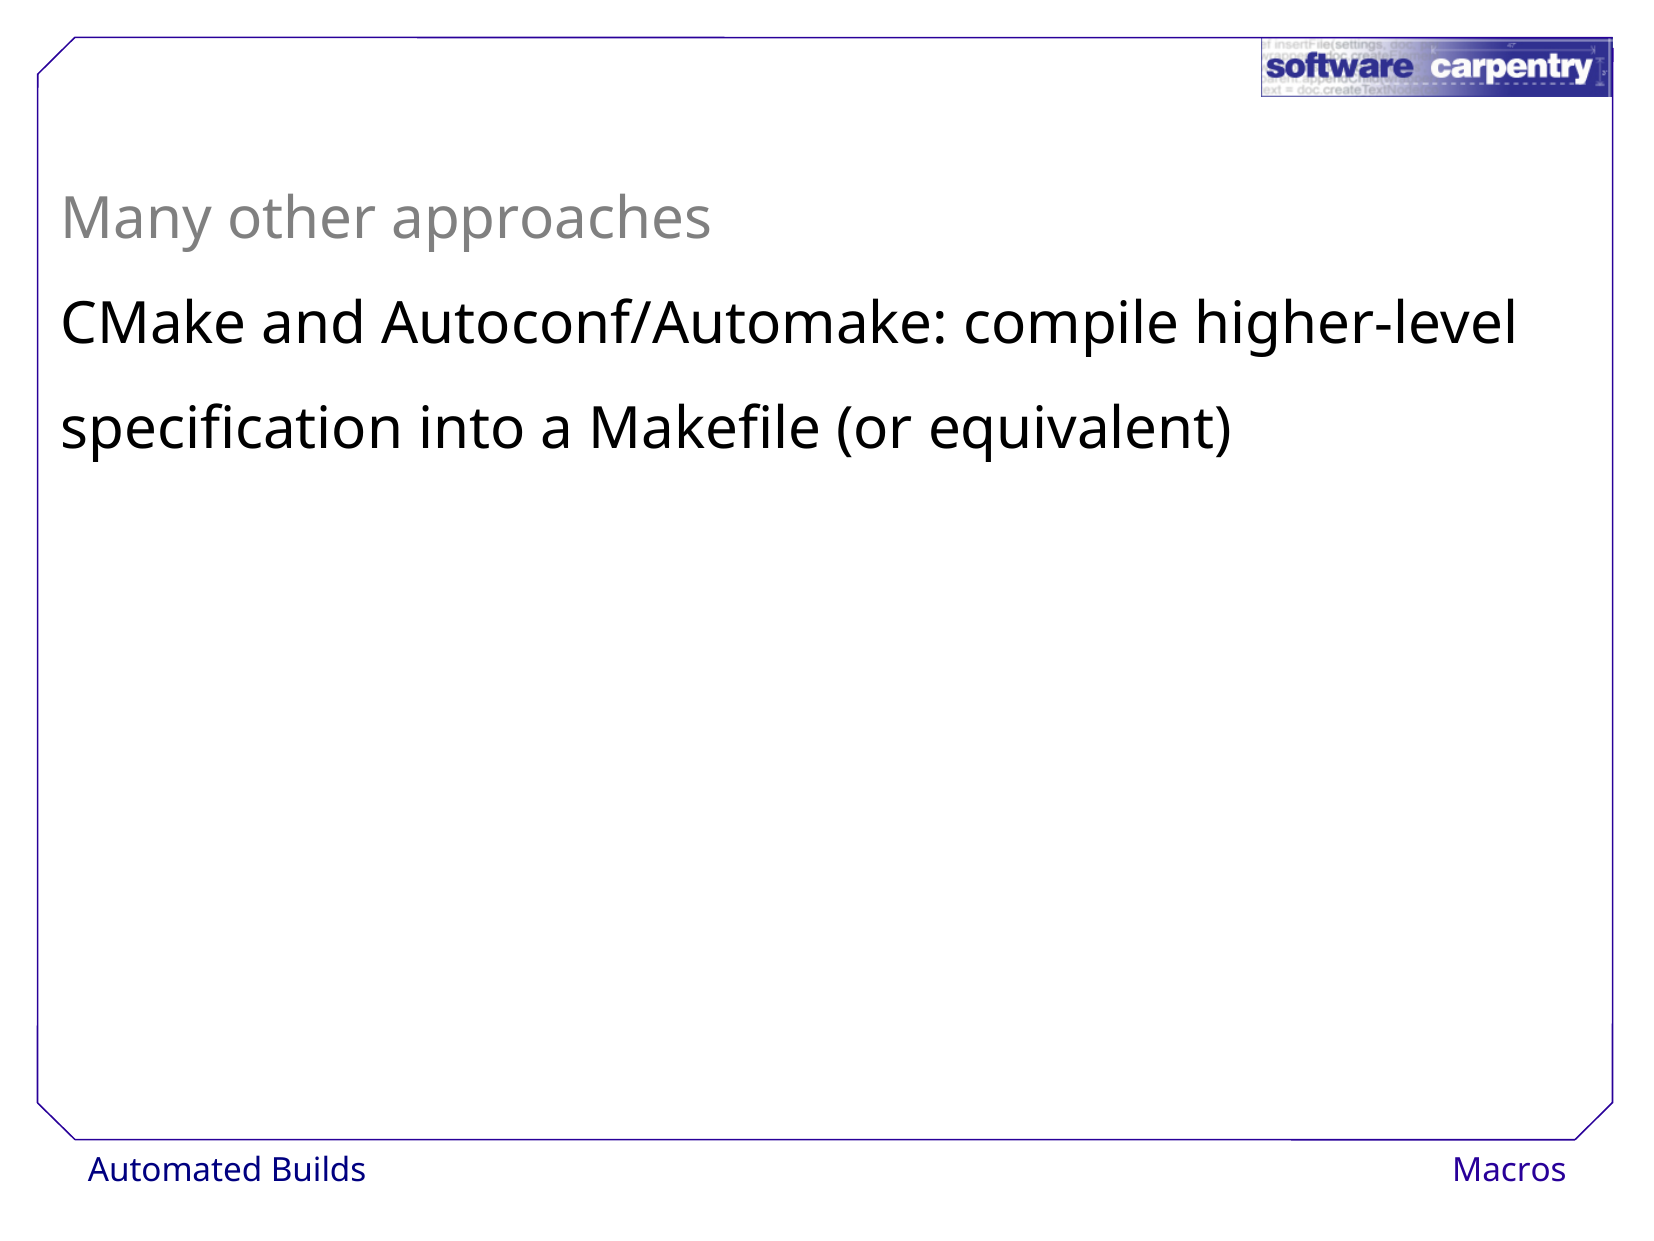

Many other approaches
CMake and Autoconf/Automake: compile higher-level
specification into a Makefile (or equivalent)